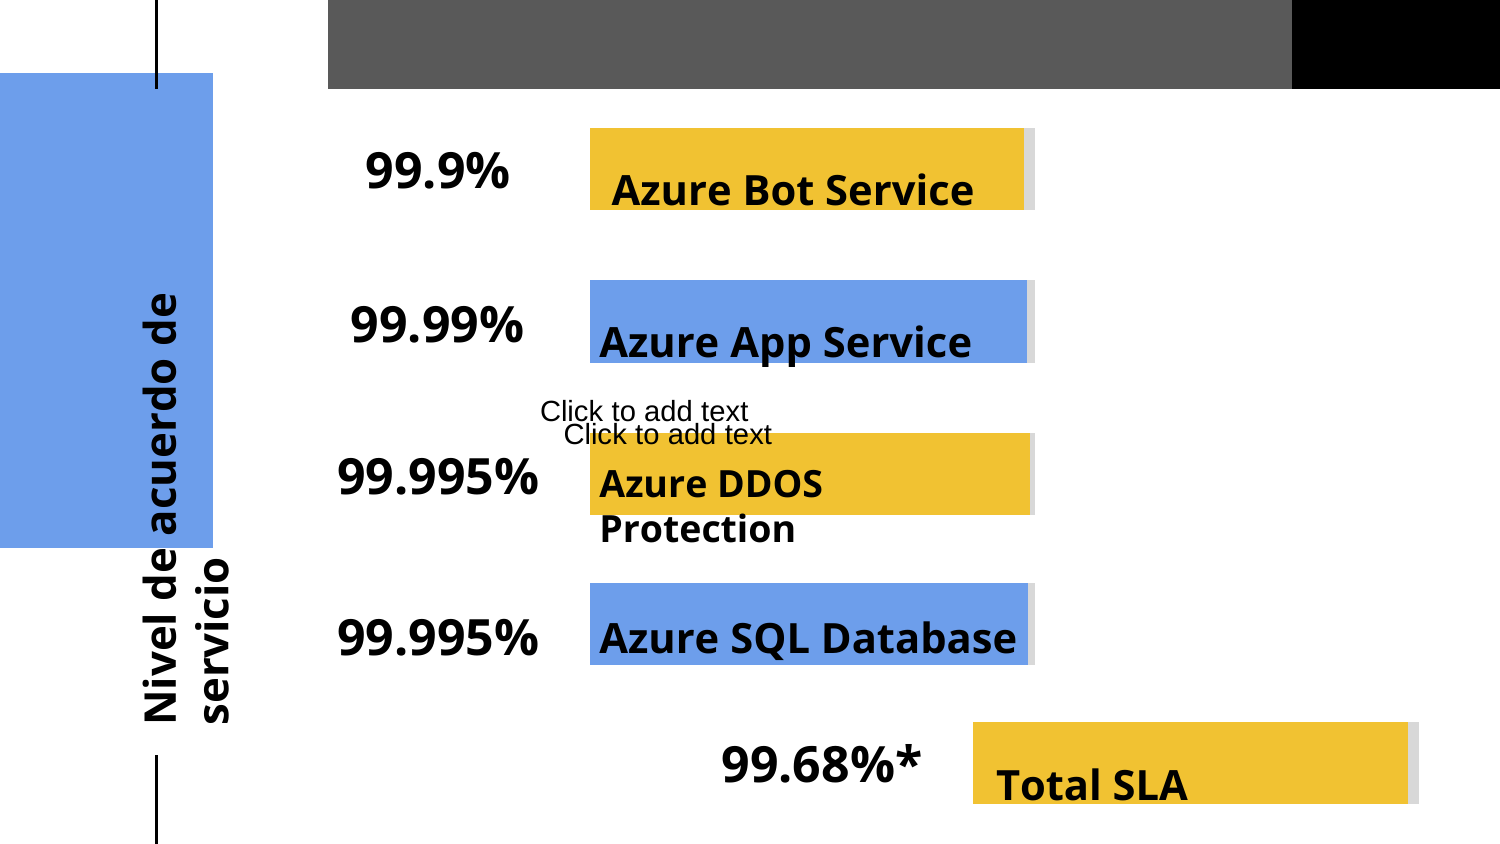

99.9%
Azure Bot Service
99.99%
Azure App Service
# Nivel de acuerdo de servicio
Click to add text
Click to add text
99.995%
Azure DDOS Protection
99.995%
Azure SQL Database
99.68%*
Total SLA